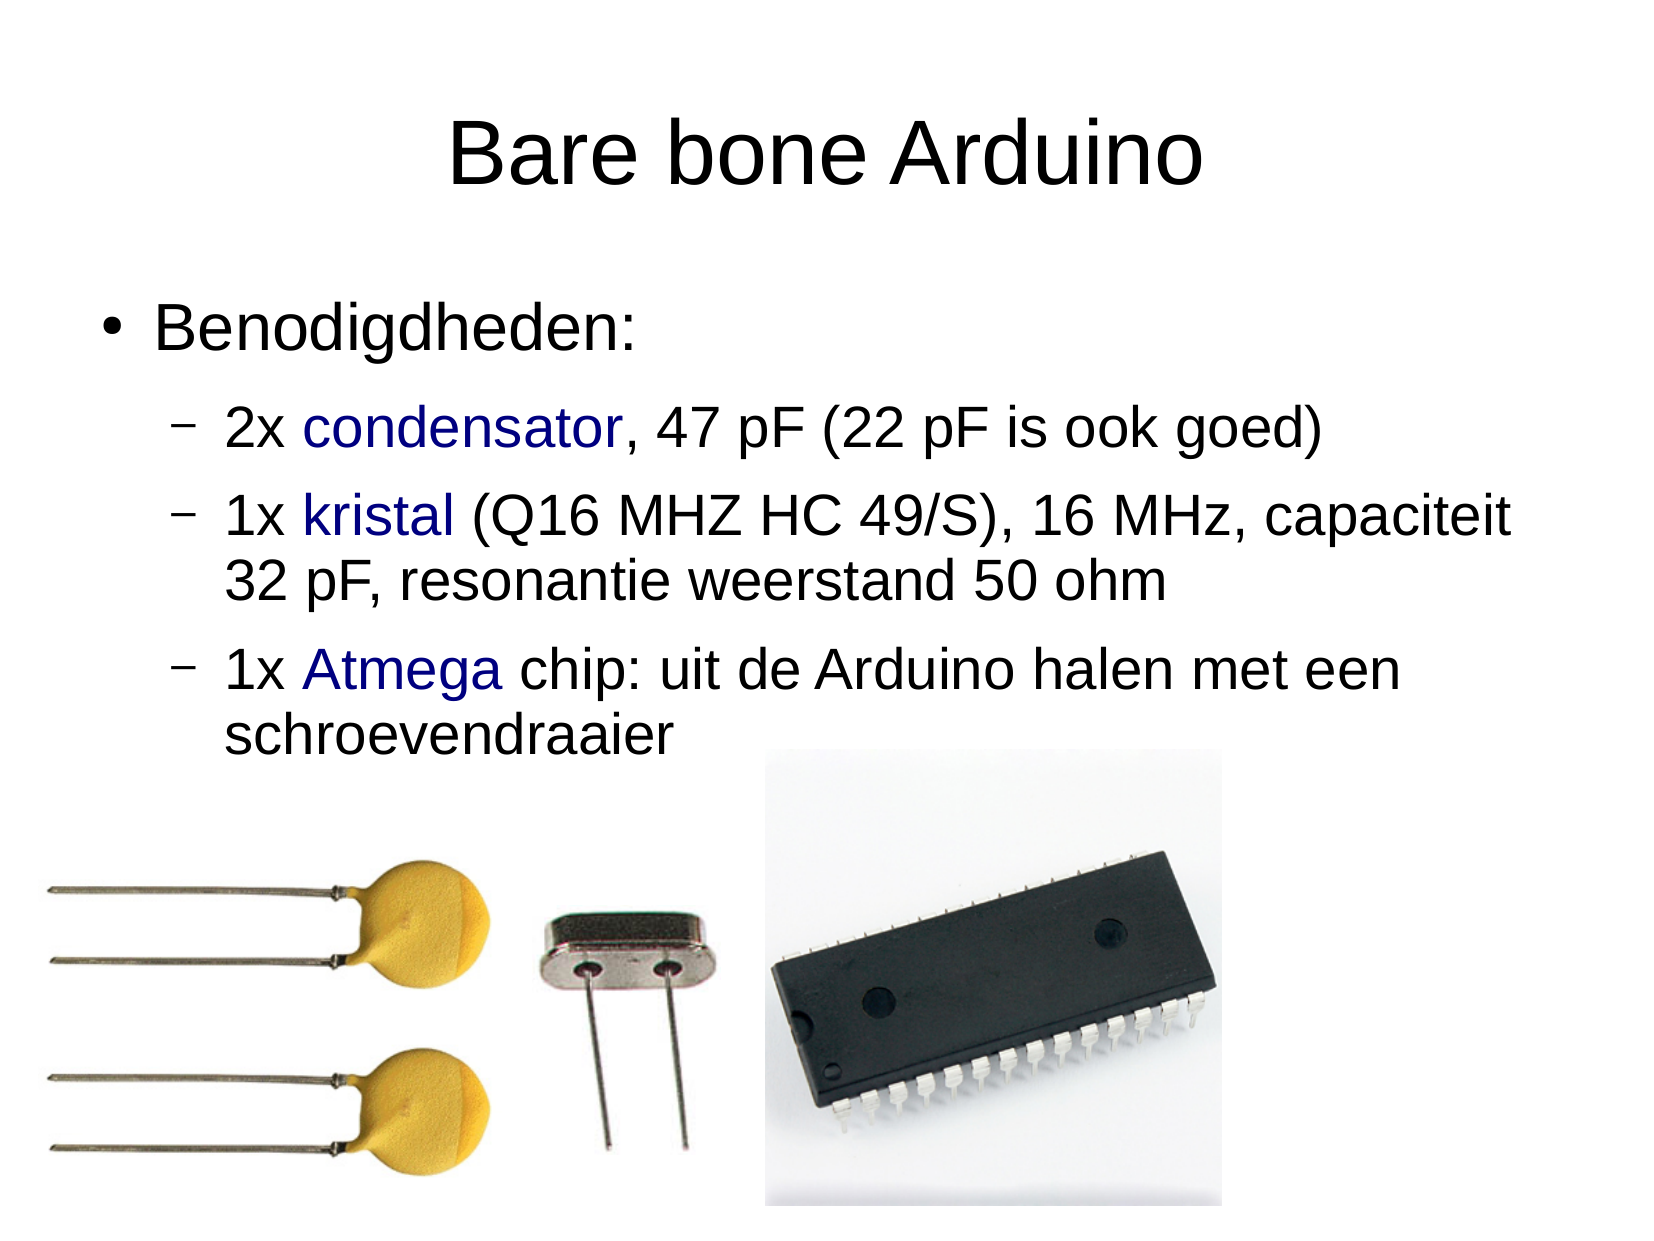

# Bare bone Arduino
Benodigdheden:
2x condensator, 47 pF (22 pF is ook goed)
1x kristal (Q16 MHZ HC 49/S), 16 MHz, capaciteit 32 pF, resonantie weerstand 50 ohm
1x Atmega chip: uit de Arduino halen met een schroevendraaier